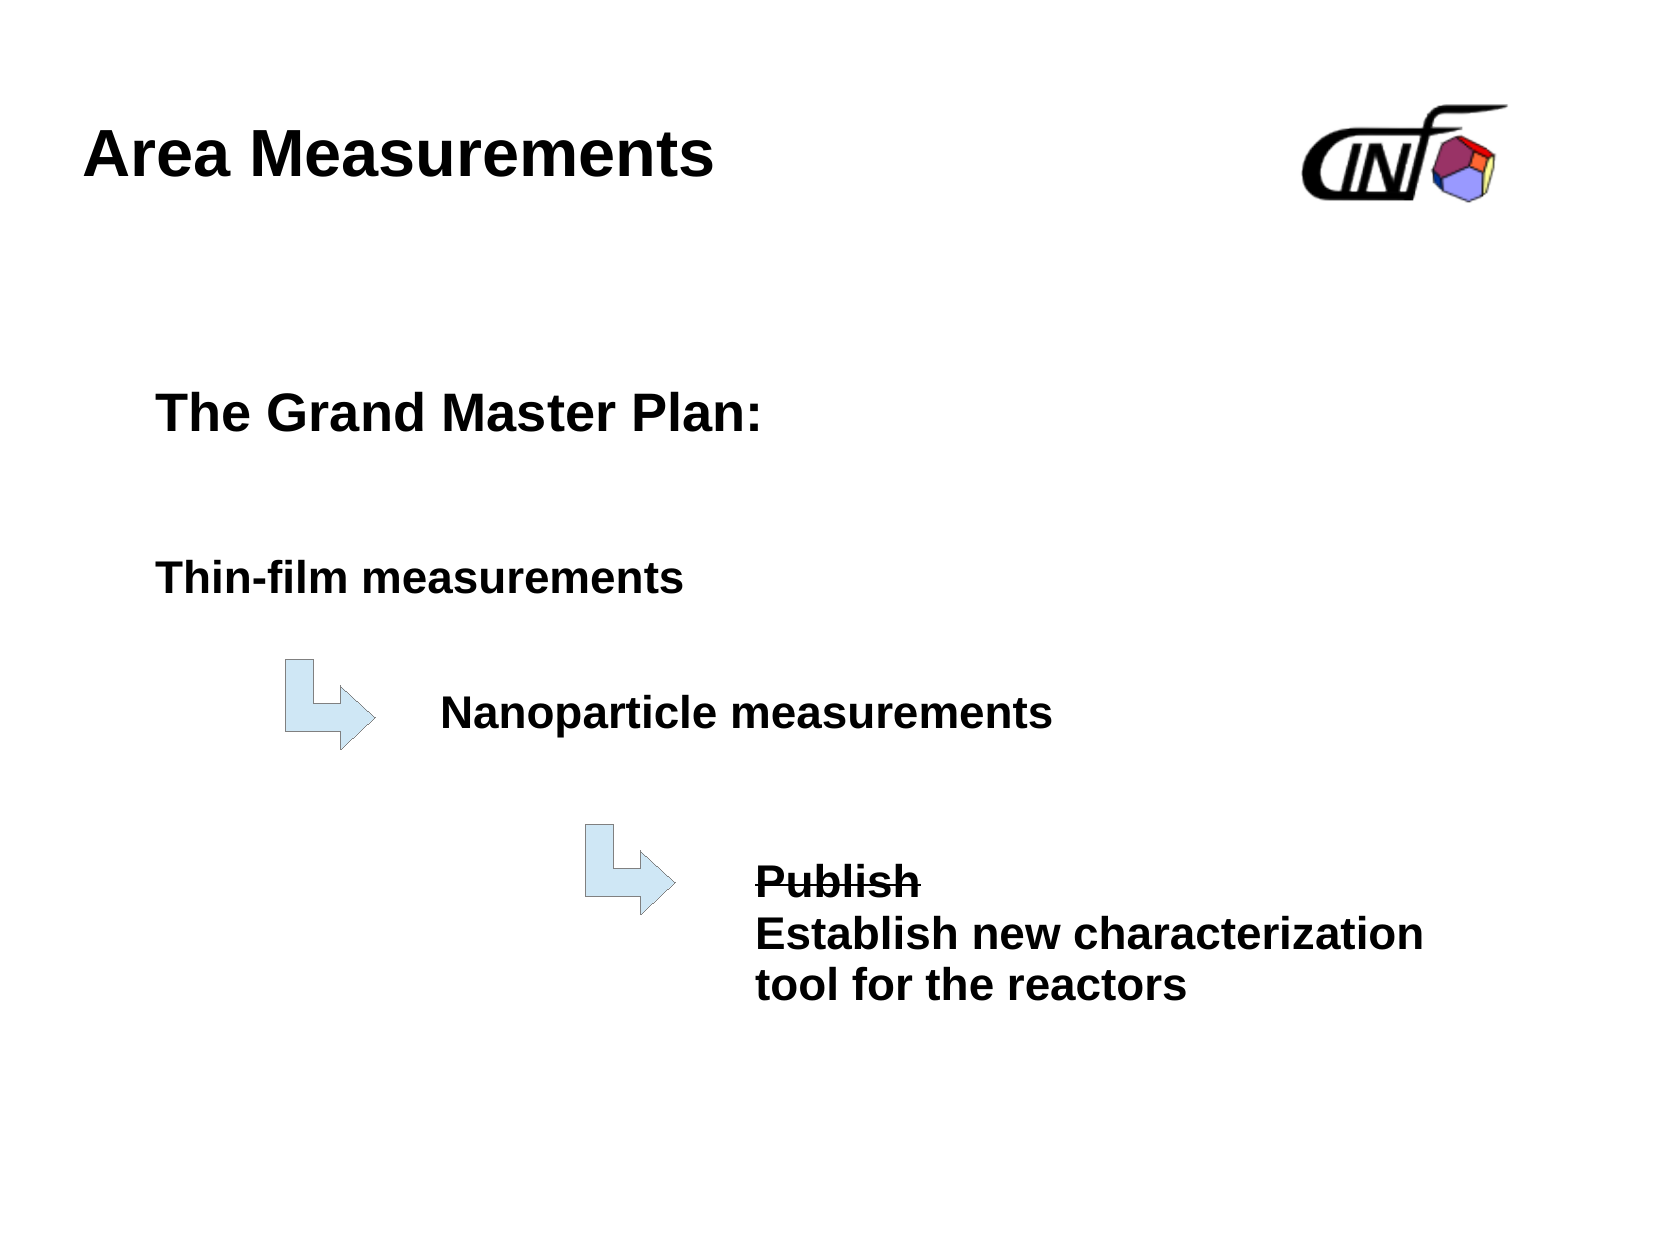

# Area Measurements
The Grand Master Plan:
Thin-film measurements
Nanoparticle measurements
Publish
Establish new characterization tool for the reactors